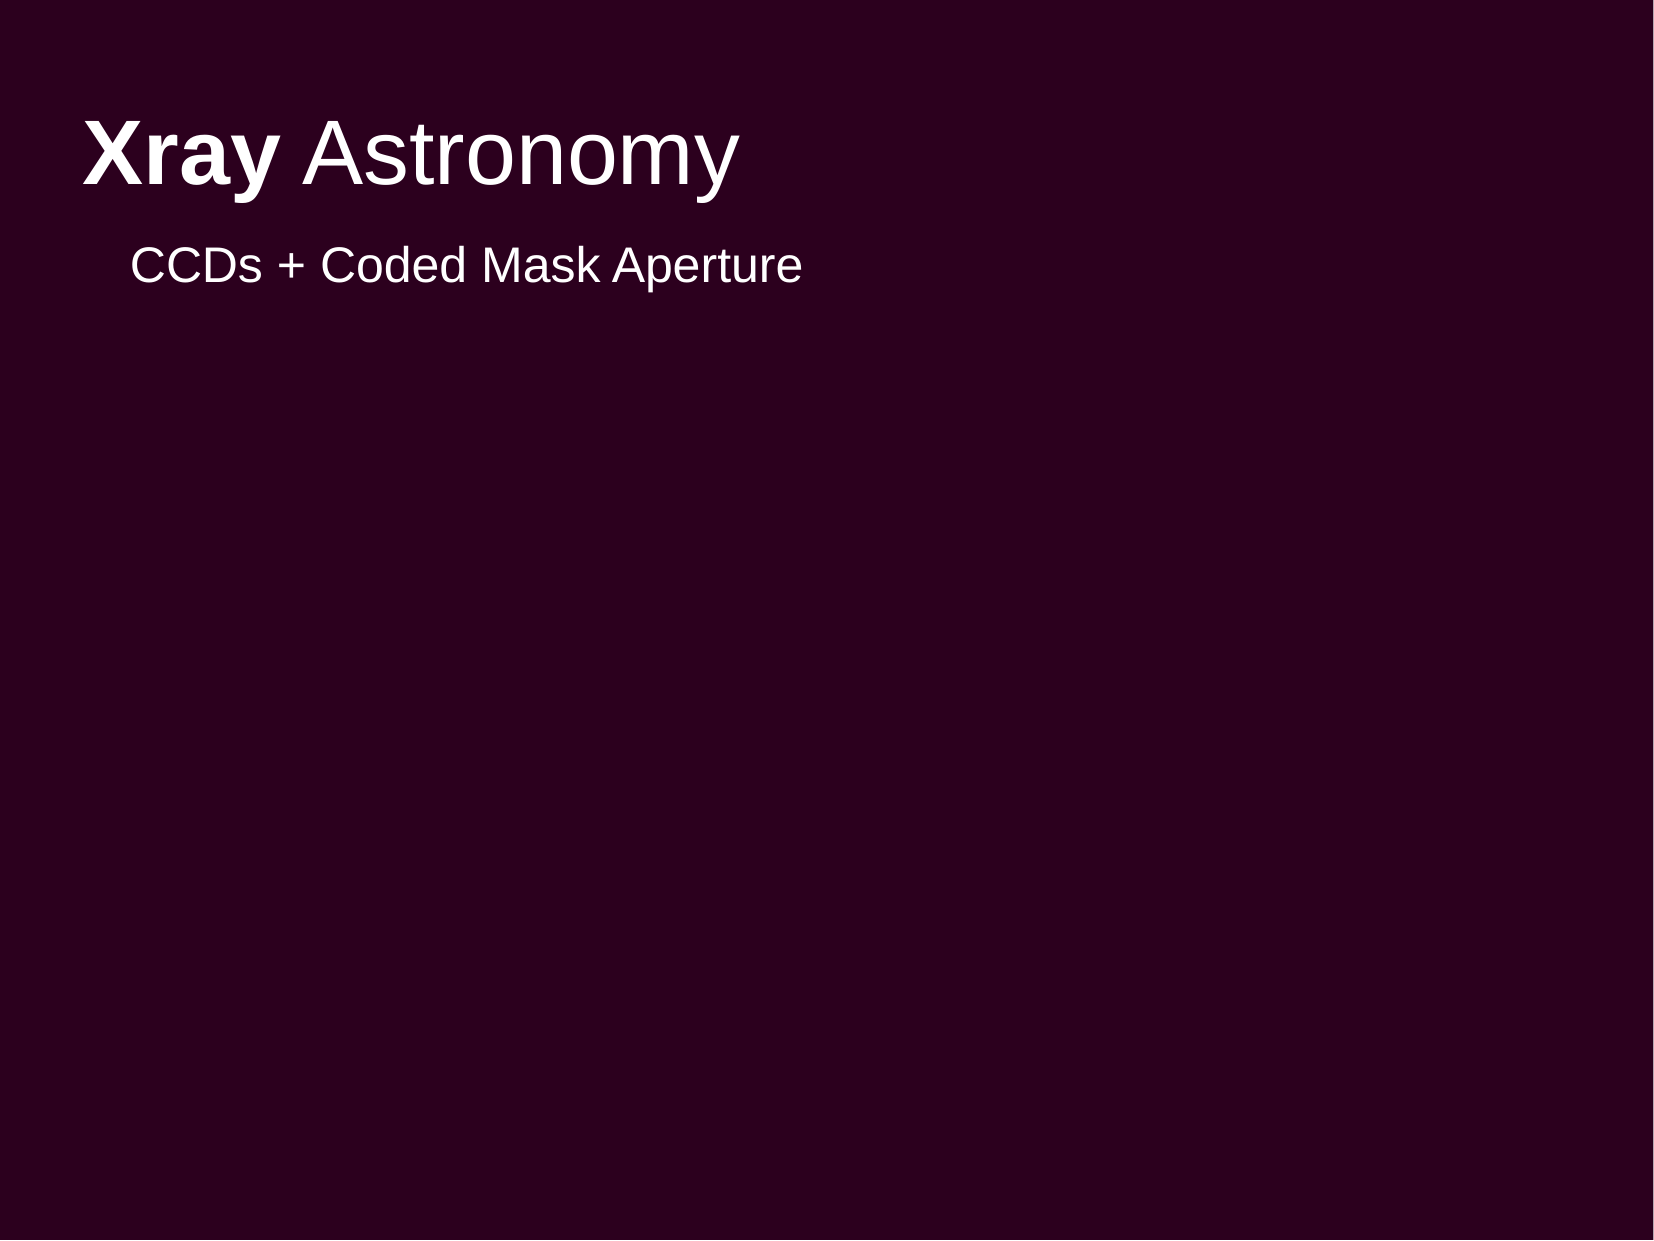

# Xray Astronomy
CCDs + Coded Mask Aperture